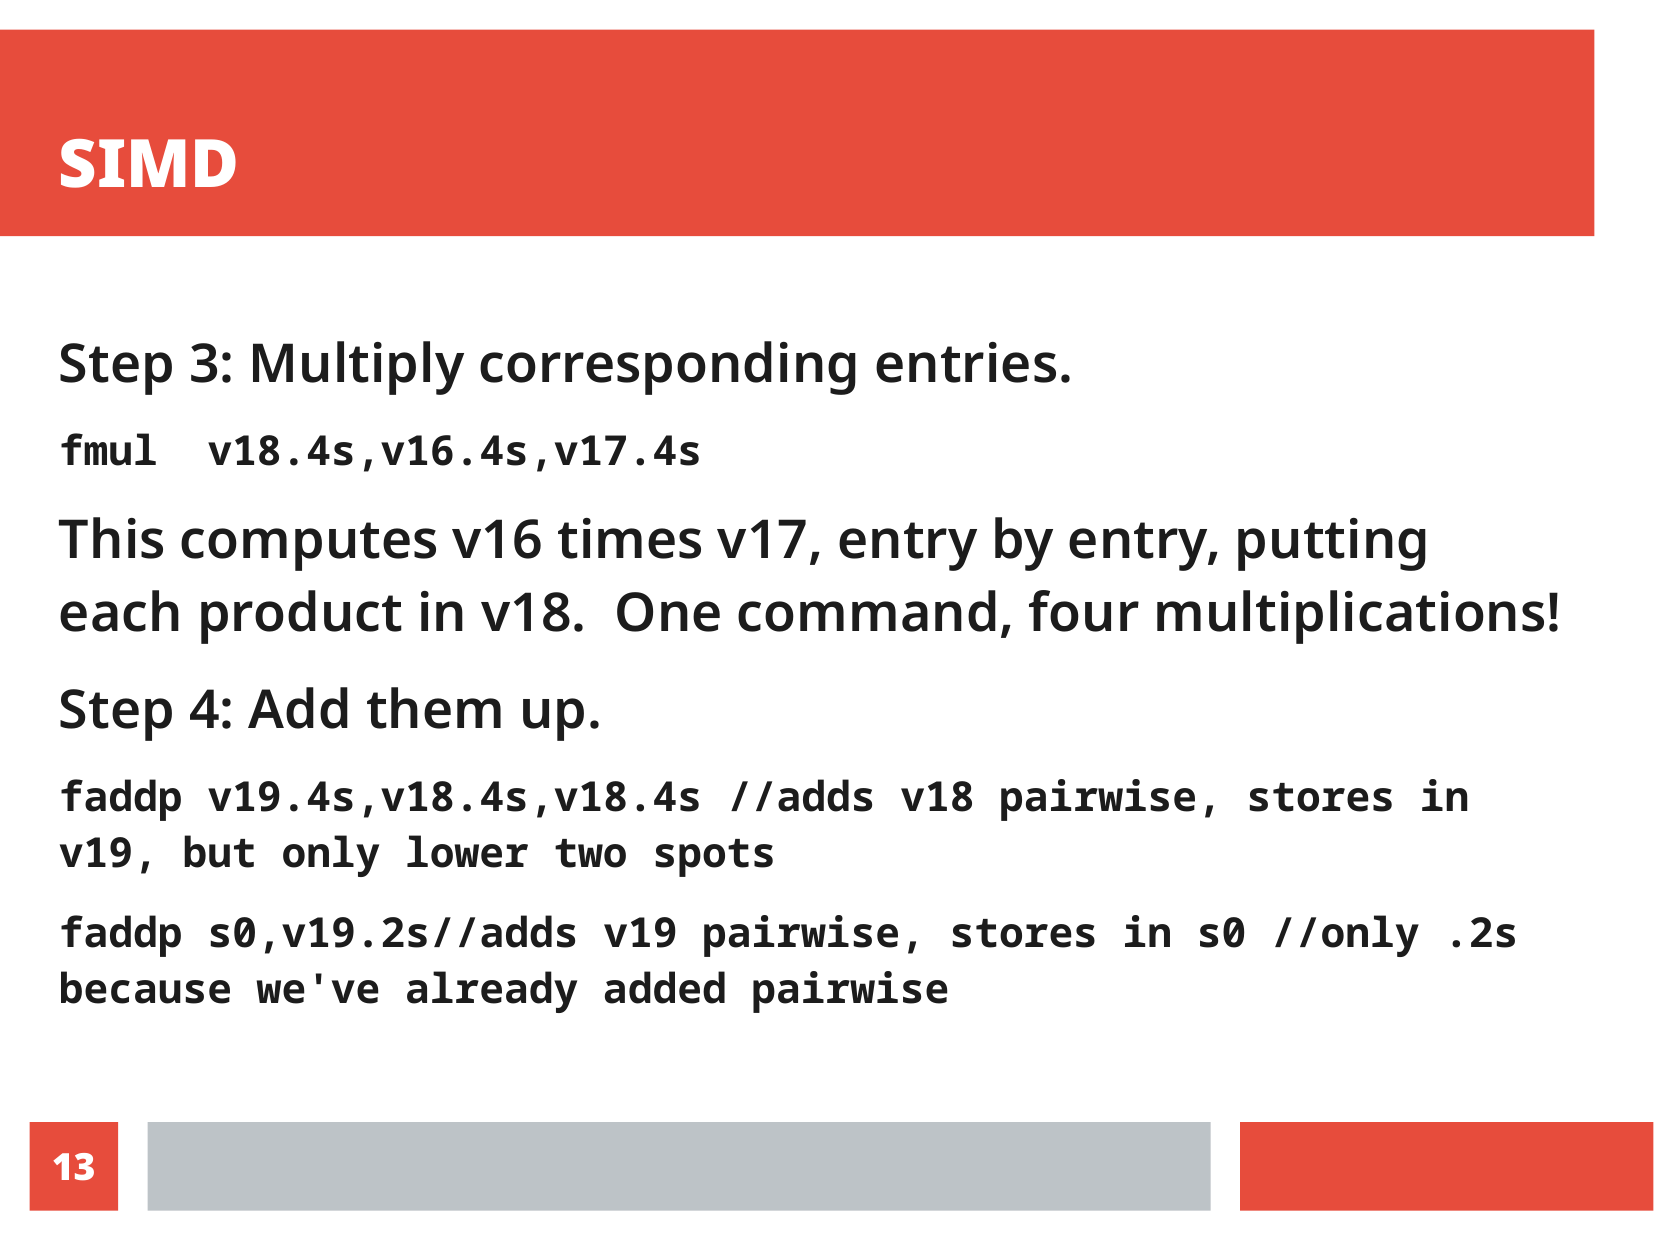

# SIMD
Step 3: Multiply corresponding entries.
fmul	v18.4s,v16.4s,v17.4s
This computes v16 times v17, entry by entry, putting each product in v18. One command, four multiplications!
Step 4: Add them up.
faddp	v19.4s,v18.4s,v18.4s	//adds v18 pairwise, stores in v19, but only lower two spots
faddp	s0,v19.2s				//adds v19 pairwise, stores in s0 //only .2s because we've already added pairwise
13